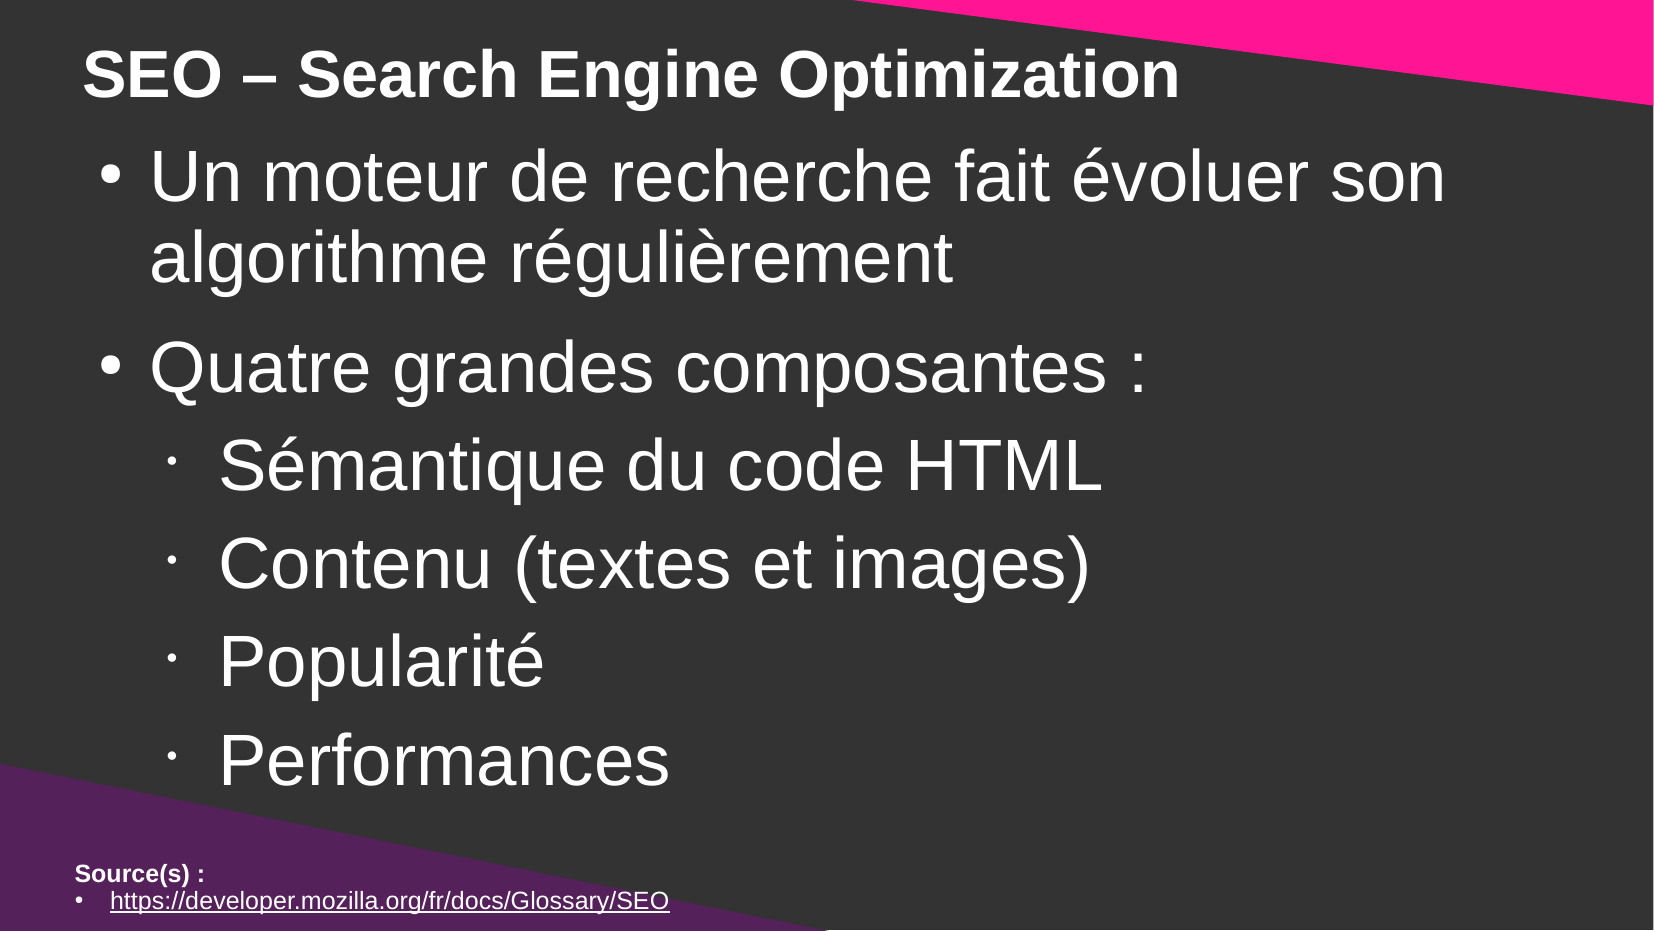

# SEO – Search Engine Optimization
Un moteur de recherche fait évoluer son algorithme régulièrement
Quatre grandes composantes :
Sémantique du code HTML
Contenu (textes et images)
Popularité
Performances
Source(s) :
https://developer.mozilla.org/fr/docs/Glossary/SEO